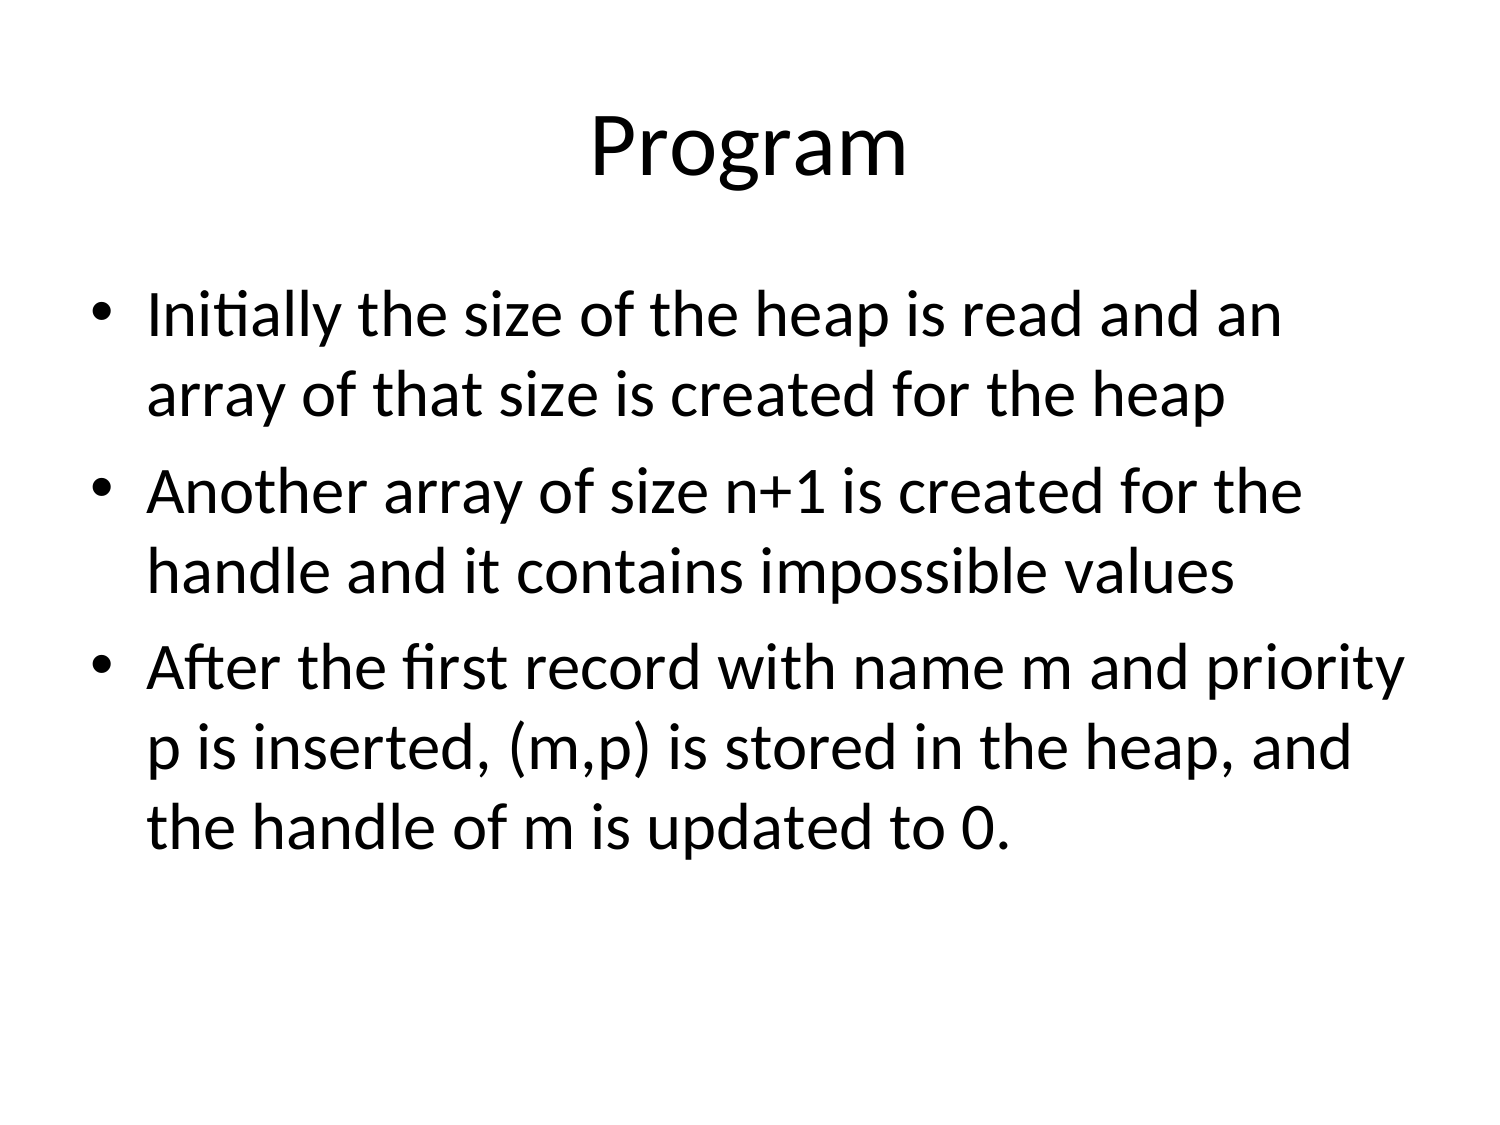

# Program
Initially the size of the heap is read and an array of that size is created for the heap
Another array of size n+1 is created for the handle and it contains impossible values
After the first record with name m and priority p is inserted, (m,p) is stored in the heap, and the handle of m is updated to 0.